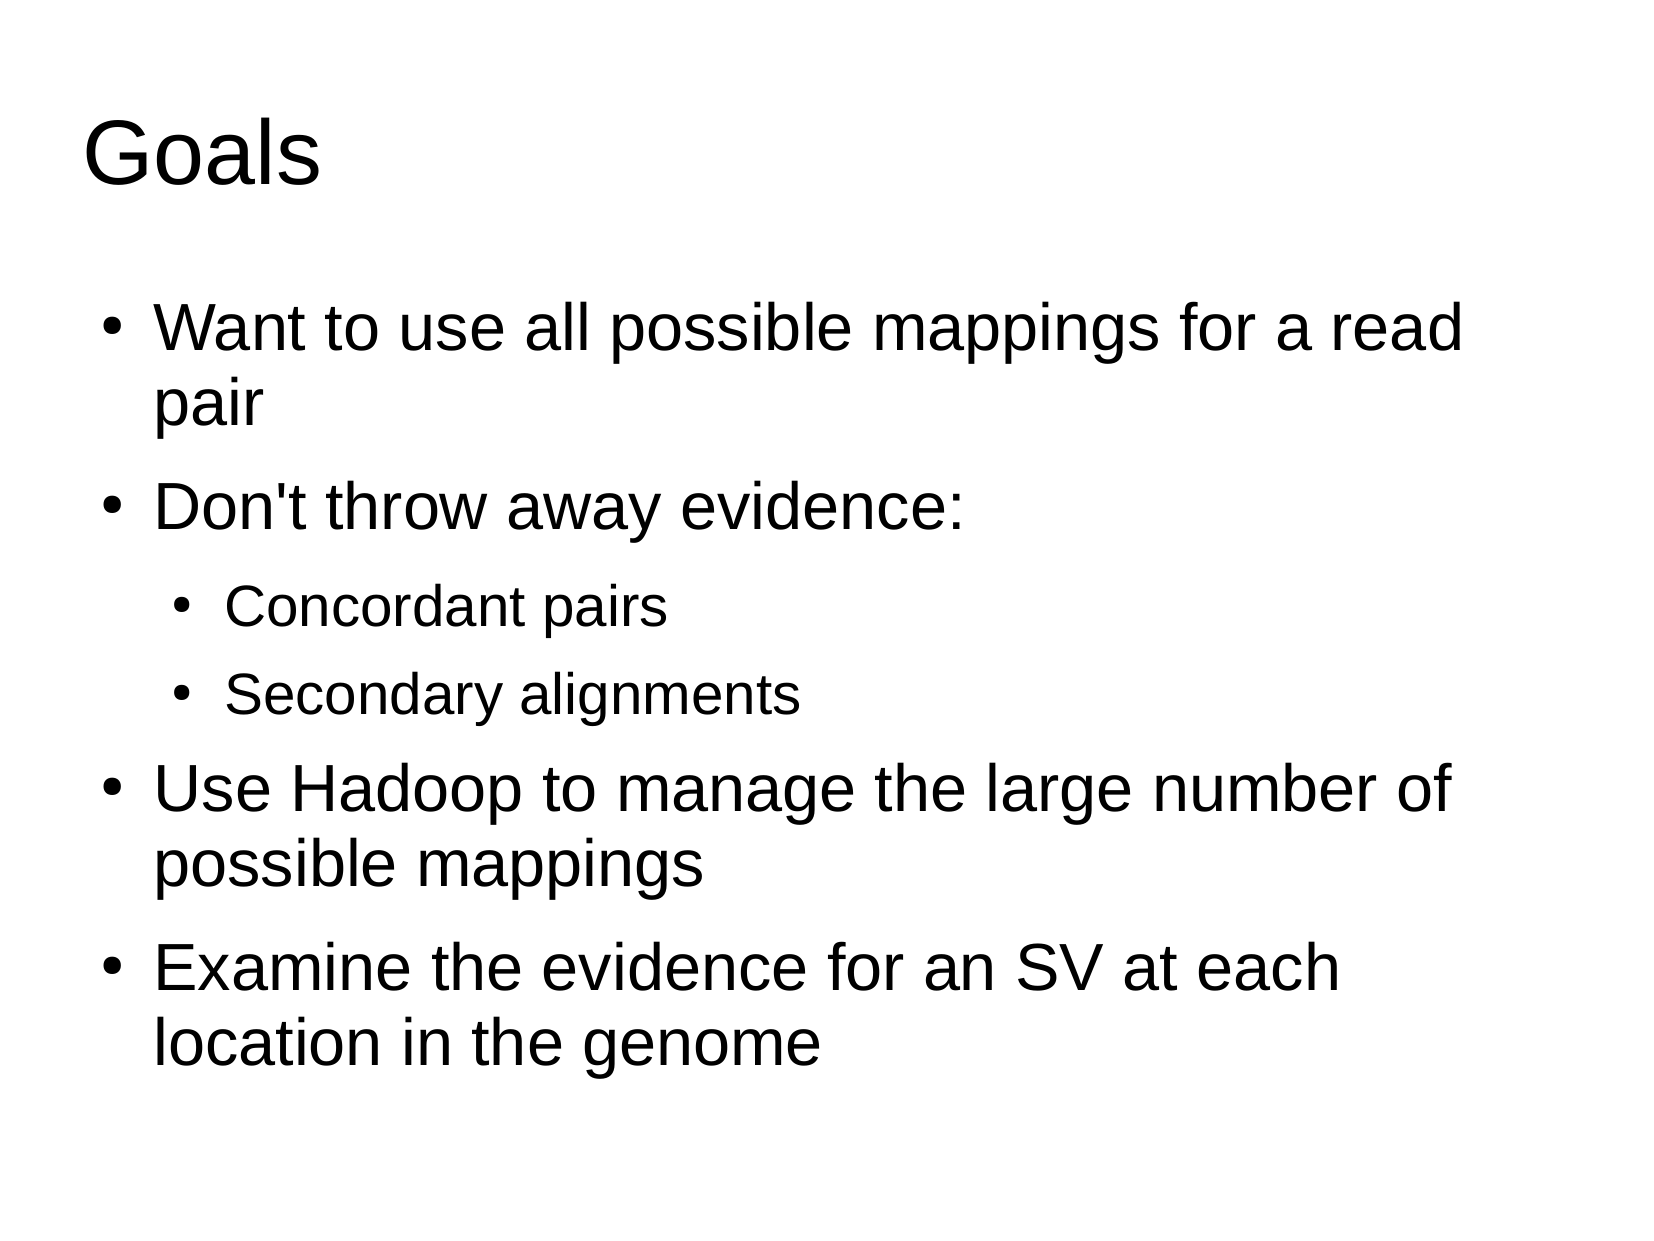

# Goals
Want to use all possible mappings for a read pair
Don't throw away evidence:
Concordant pairs
Secondary alignments
Use Hadoop to manage the large number of possible mappings
Examine the evidence for an SV at each location in the genome